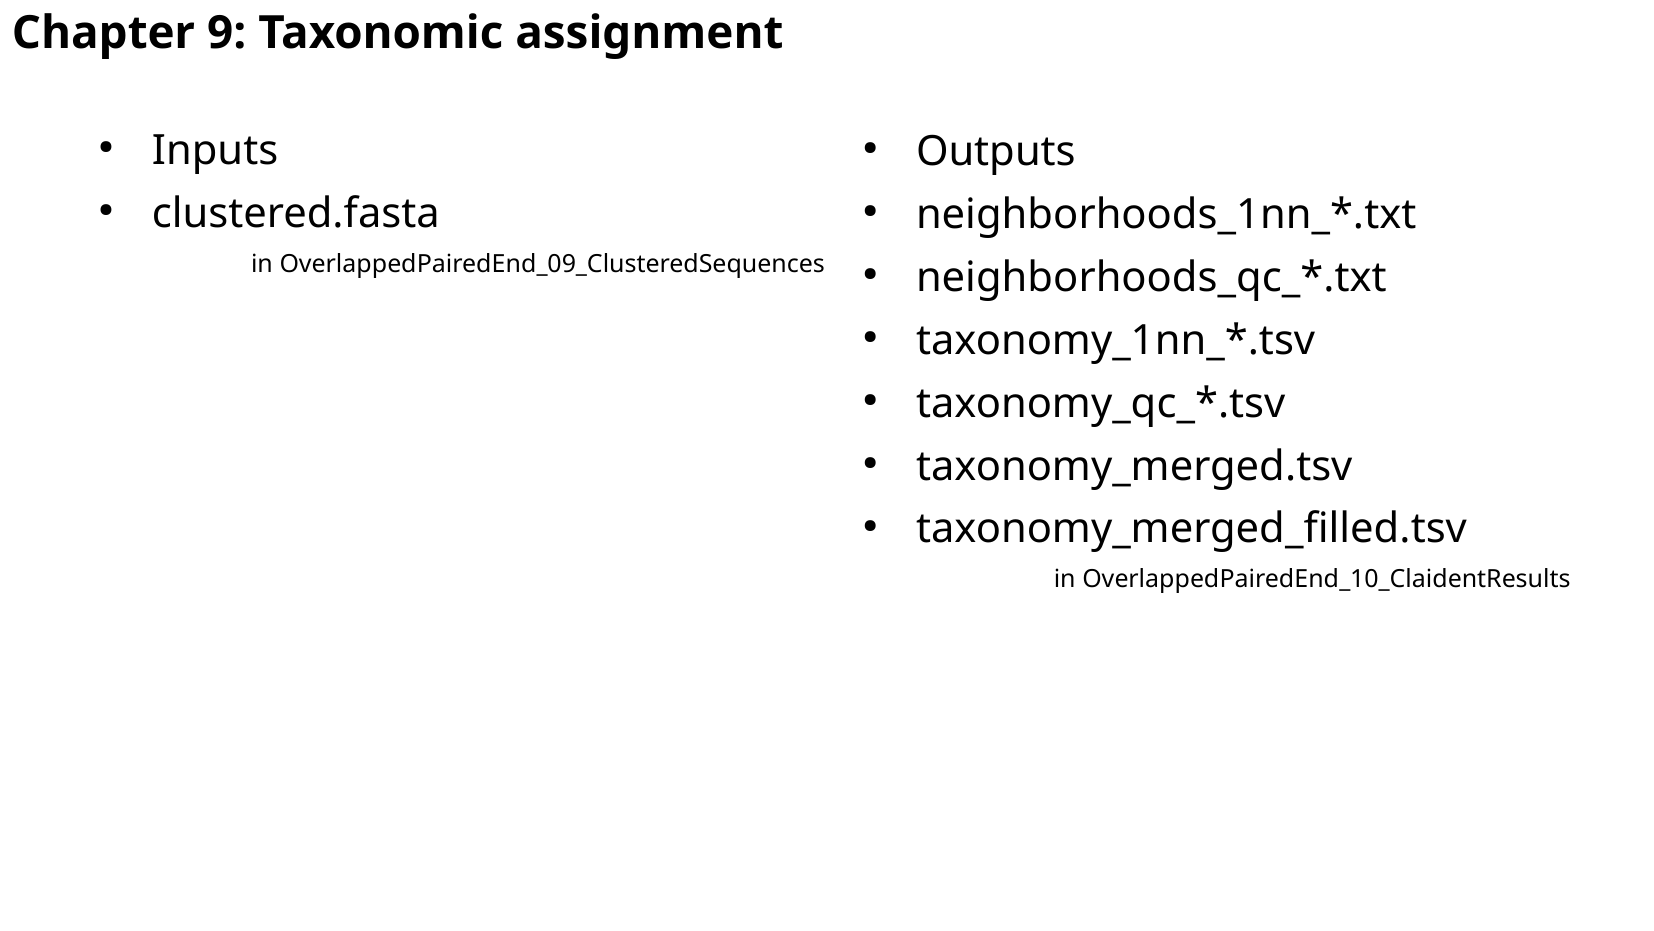

# Chapter 9: Taxonomic assignment
Inputs
clustered.fasta
in OverlappedPairedEnd_09_ClusteredSequences
Outputs
neighborhoods_1nn_*.txt
neighborhoods_qc_*.txt
taxonomy_1nn_*.tsv
taxonomy_qc_*.tsv
taxonomy_merged.tsv
taxonomy_merged_filled.tsv
in OverlappedPairedEnd_10_ClaidentResults